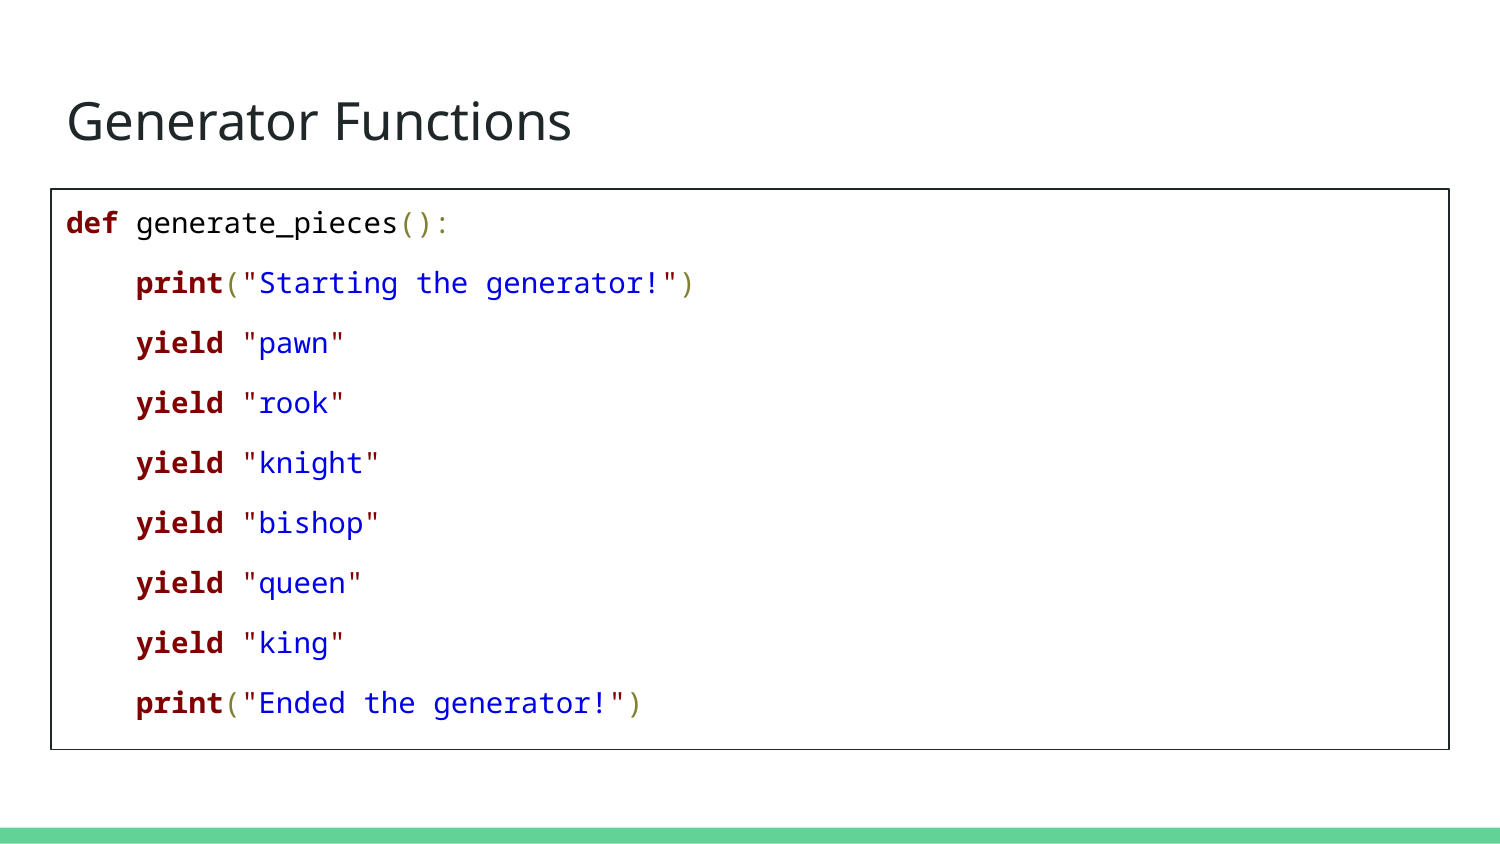

# Generator Functions
def generate_pieces():
 print("Starting the generator!")
 yield "pawn"
 yield "rook"
 yield "knight"
 yield "bishop"
 yield "queen"
 yield "king"
 print("Ended the generator!")